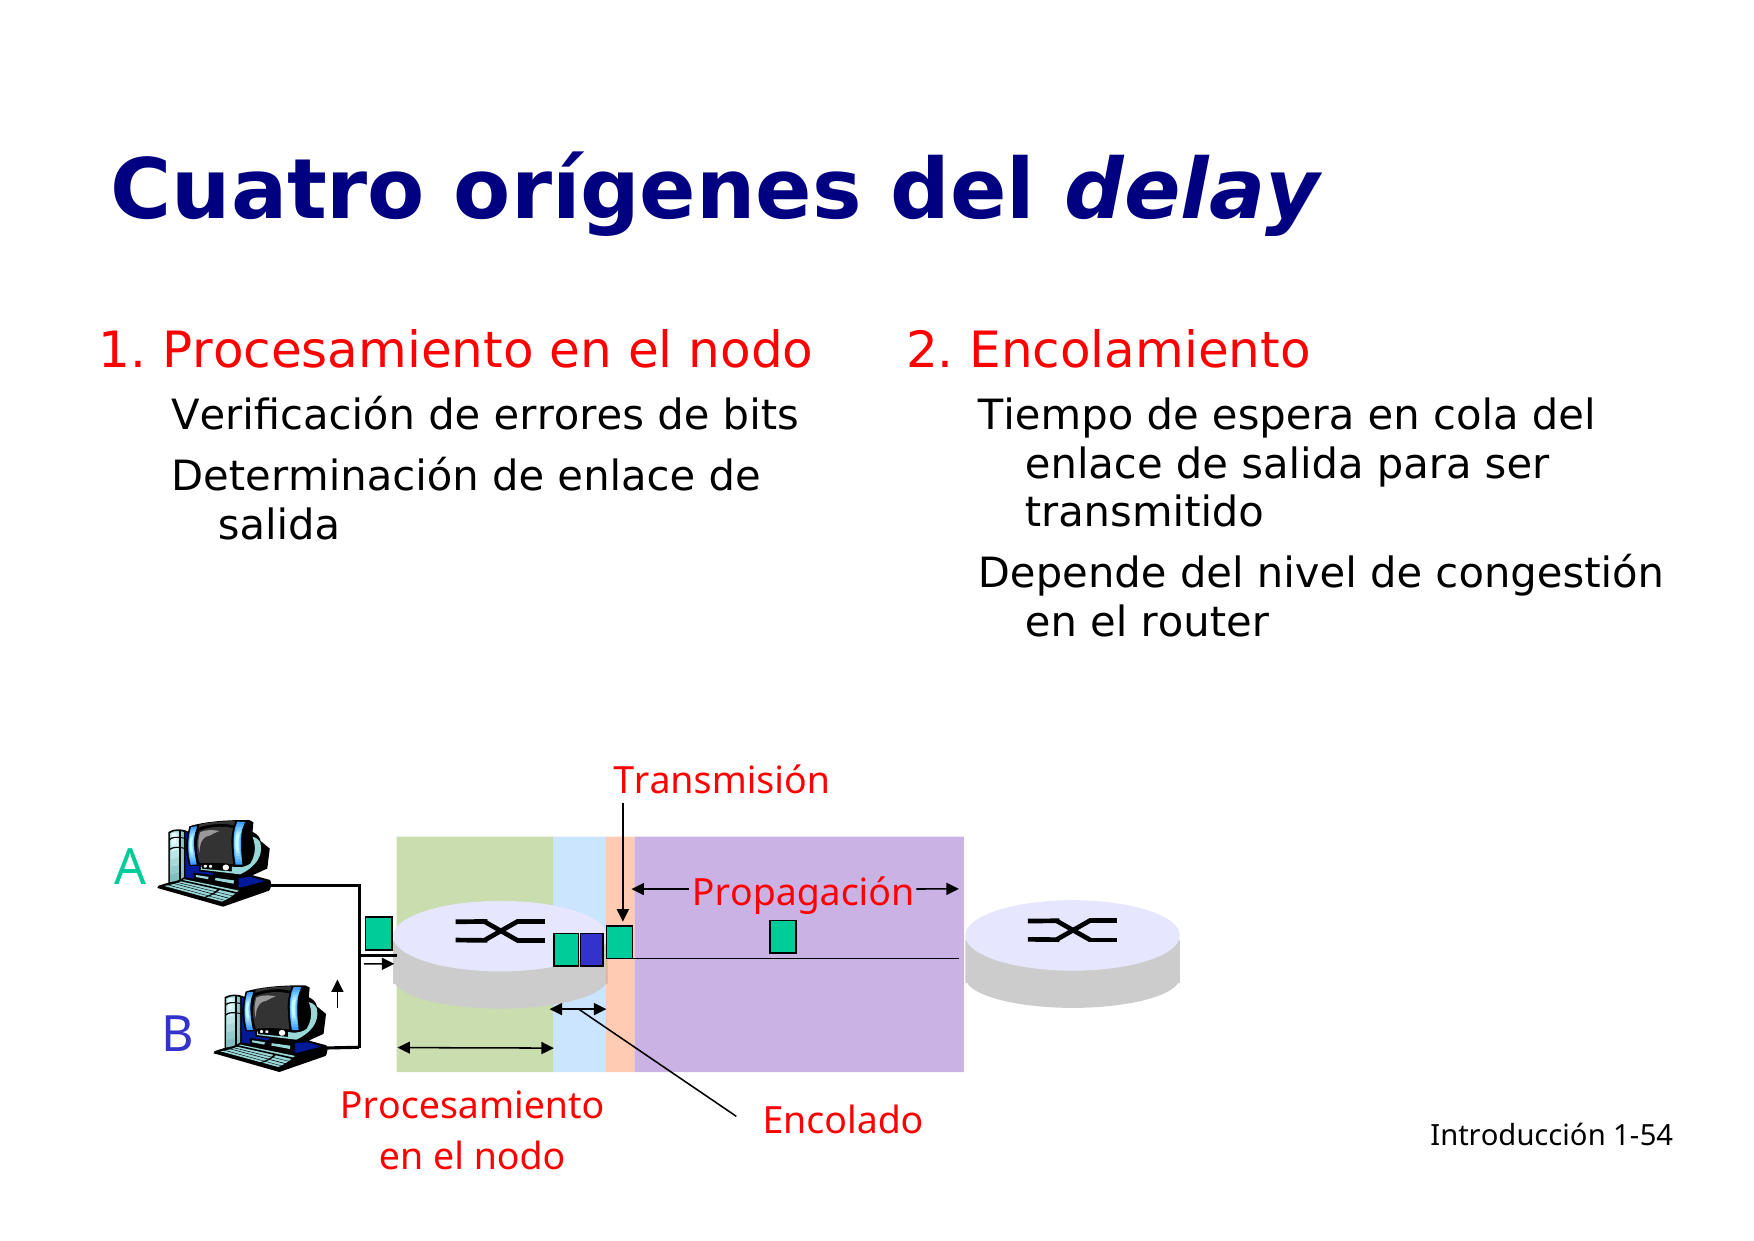

# Cuatro orígenes del delay
1. Procesamiento en el nodo
Verificación de errores de bits
Determinación de enlace de salida
2. Encolamiento
Tiempo de espera en cola del enlace de salida para ser transmitido
Depende del nivel de congestión en el router
Transmisión
A
Propagación
B
Procesamiento
en el nodo
Encolado